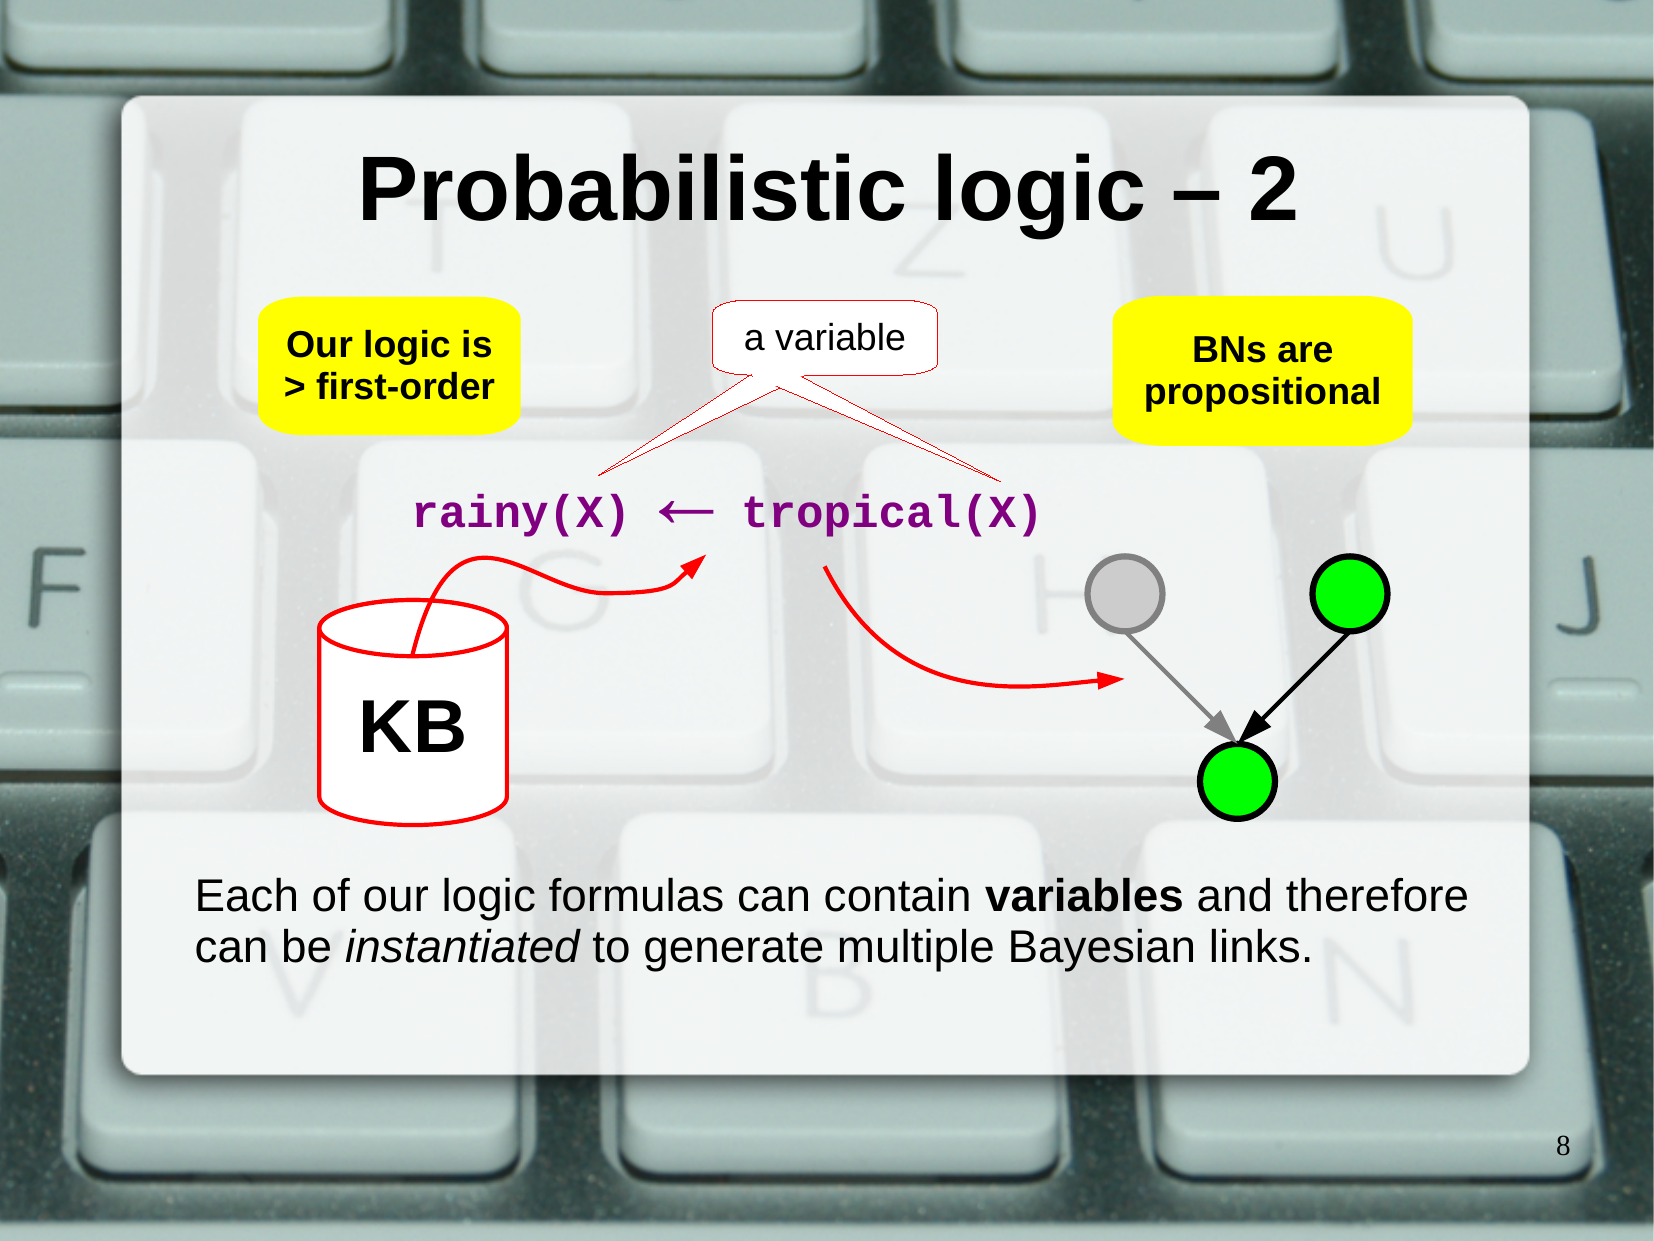

# Probabilistic logic – 2
BNs are
propositional
Our logic is
> first-order
a variable
rainy(X) ← tropical(X)
KB
Each of our logic formulas can contain variables and therefore
can be instantiated to generate multiple Bayesian links.
8